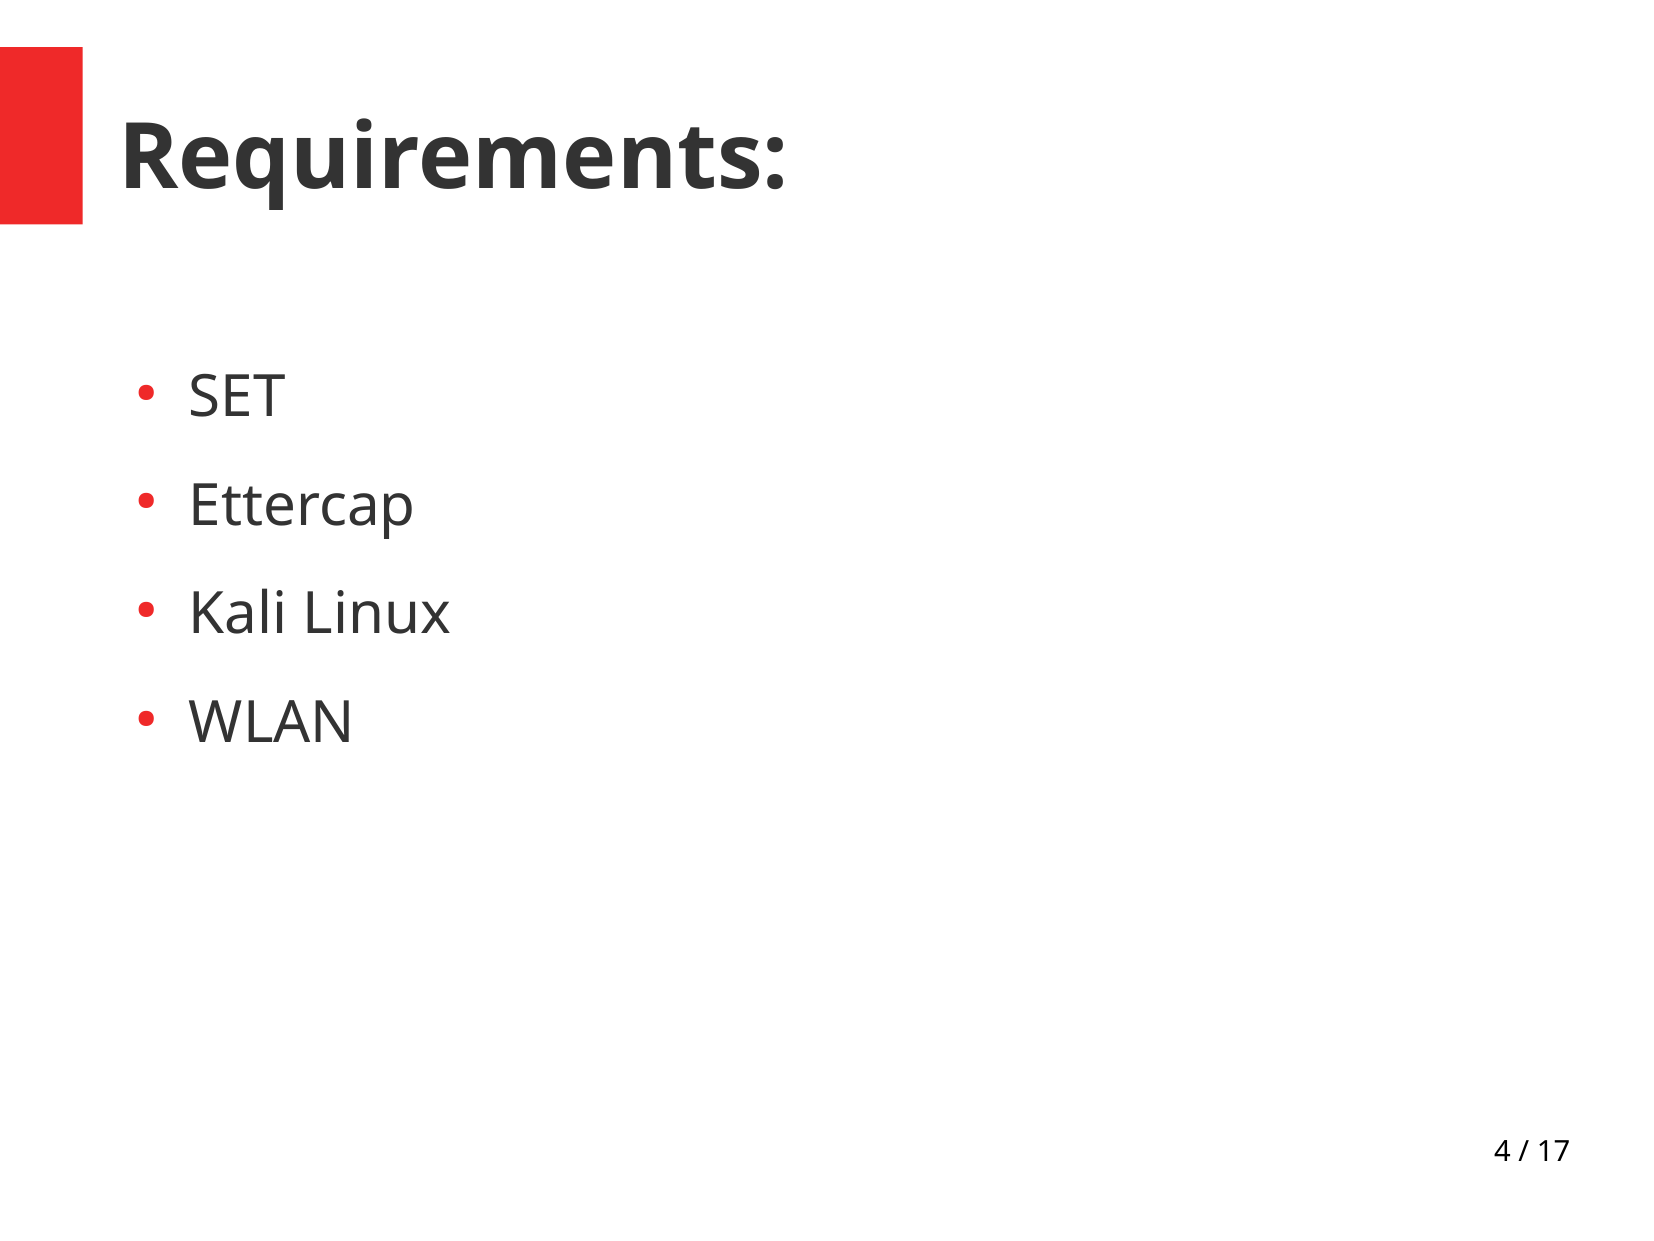

# Requirements:
SET
Ettercap
Kali Linux
WLAN
4